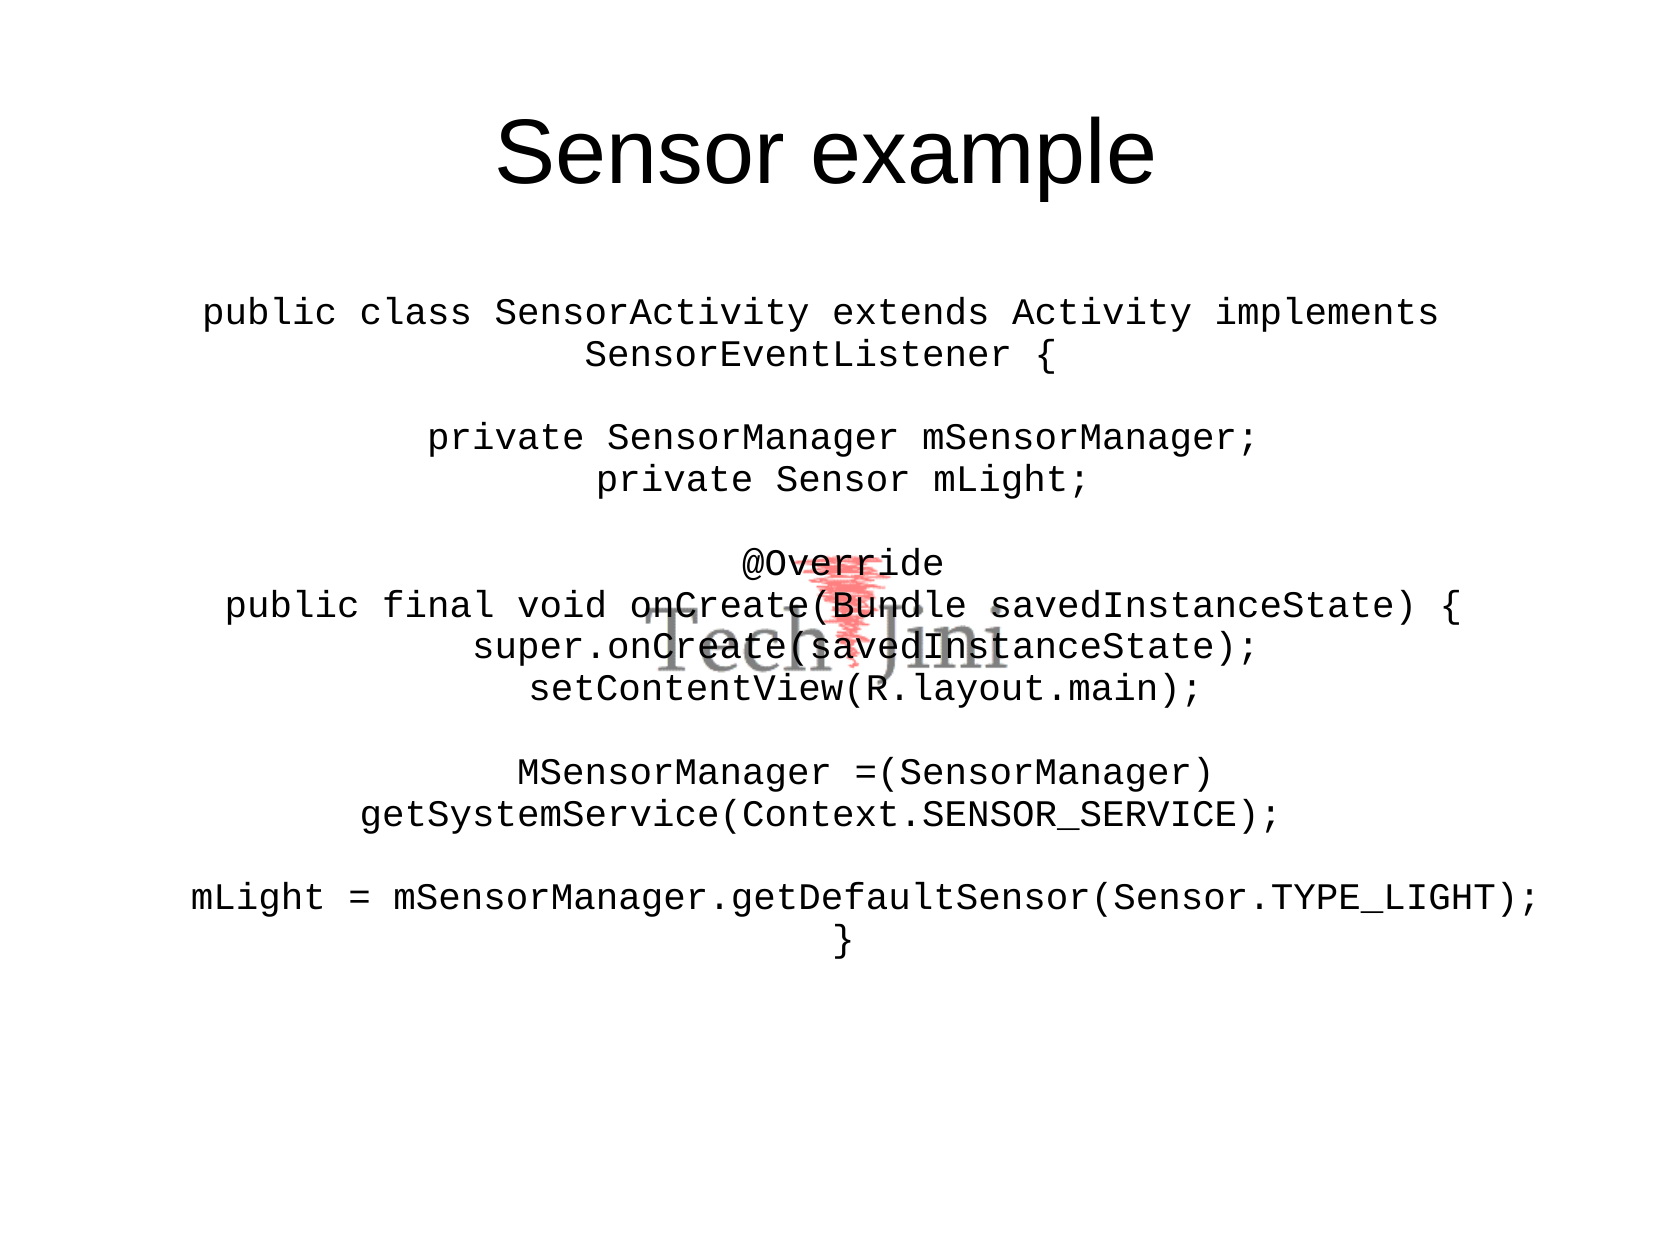

# Sensor example
public class SensorActivity extends Activity implements SensorEventListener {
  private SensorManager mSensorManager;
  private Sensor mLight;
  @Override
  public final void onCreate(Bundle savedInstanceState) {
    super.onCreate(savedInstanceState);
    setContentView(R.layout.main);
    MSensorManager =(SensorManager)
getSystemService(Context.SENSOR_SERVICE);
    mLight = mSensorManager.getDefaultSensor(Sensor.TYPE_LIGHT);
  }